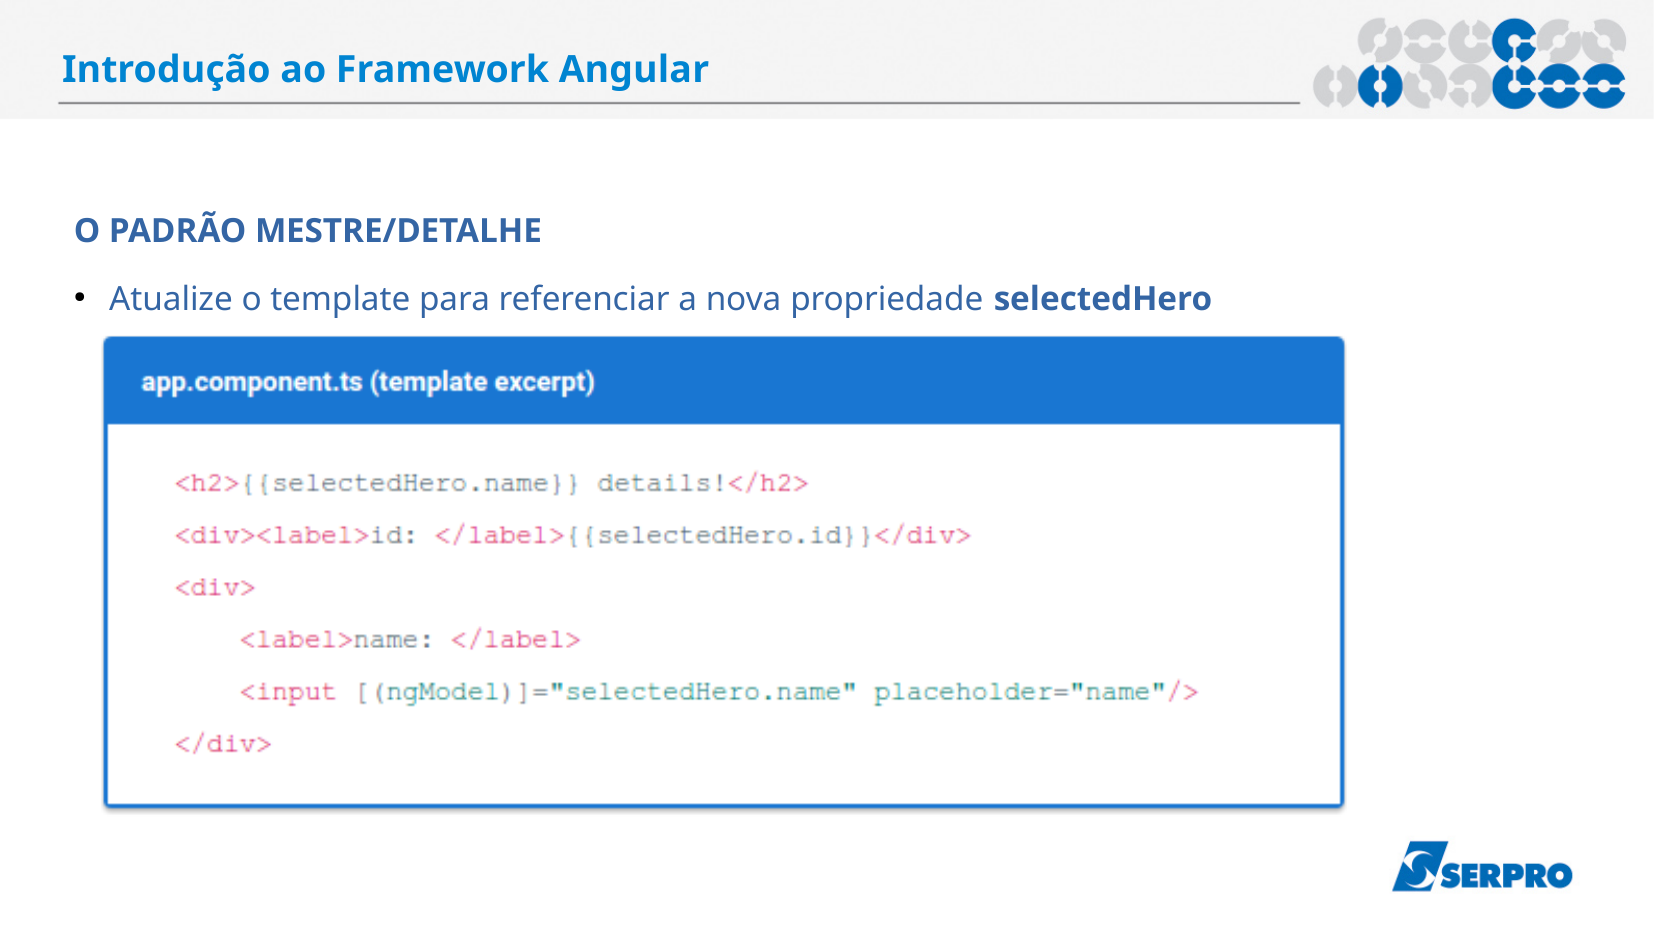

Introdução ao Framework Angular
O PADRÃO MESTRE/DETALHE
Atualize o template para referenciar a nova propriedade selectedHero